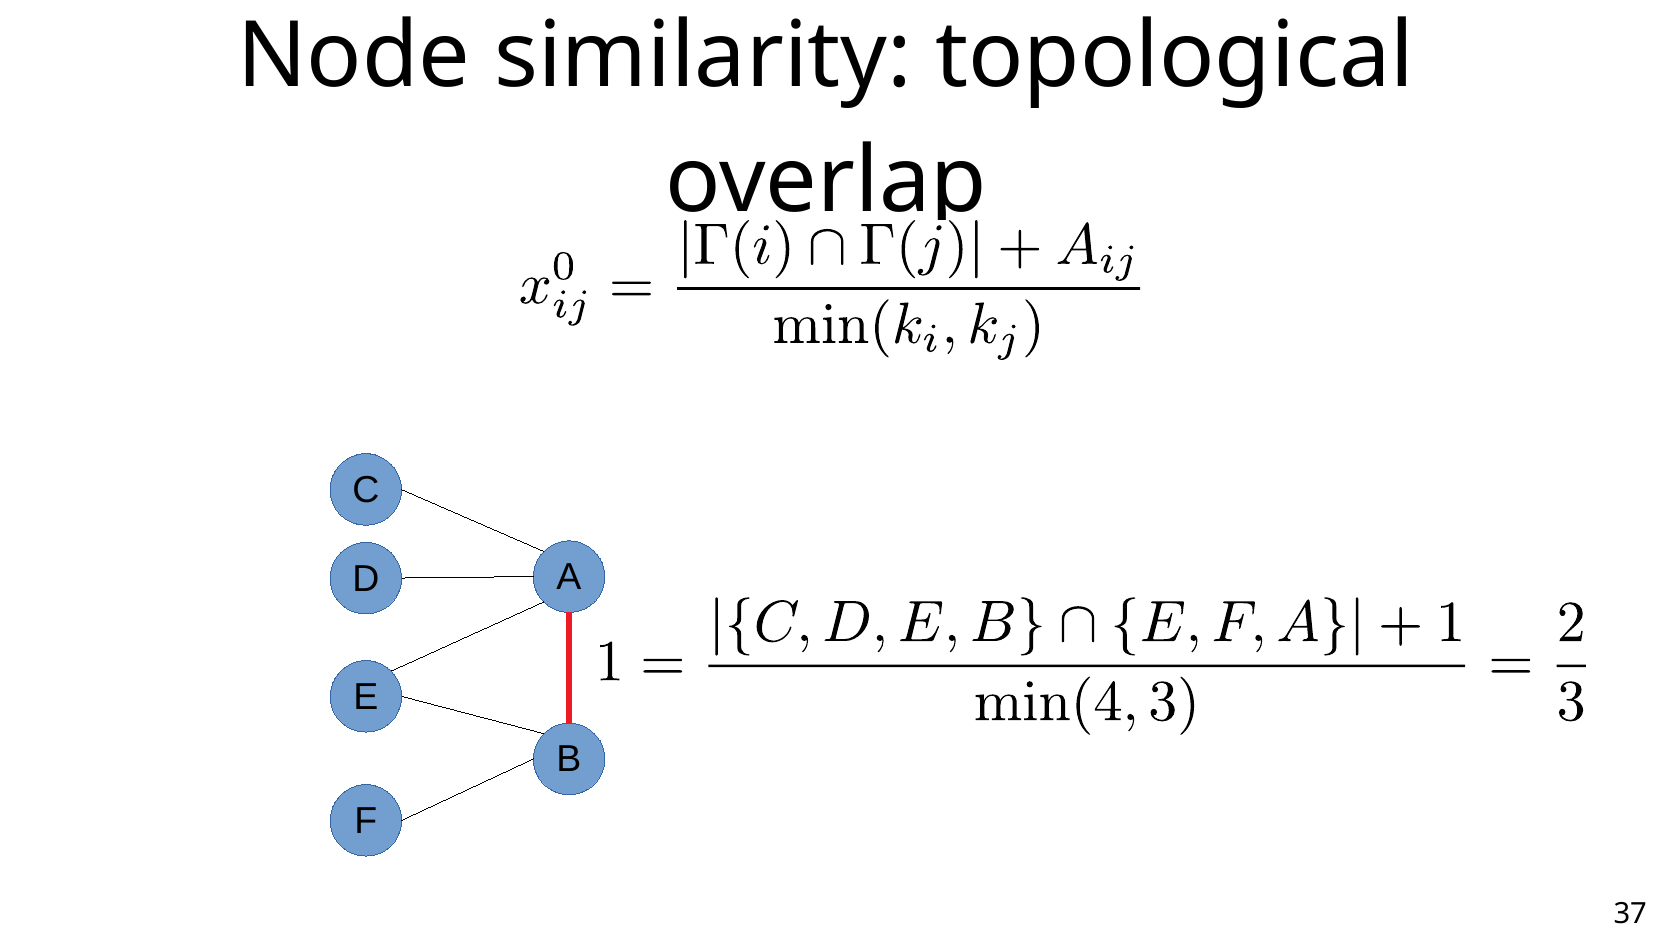

# Node similarity: topological overlap
C
A
D
E
B
F
37